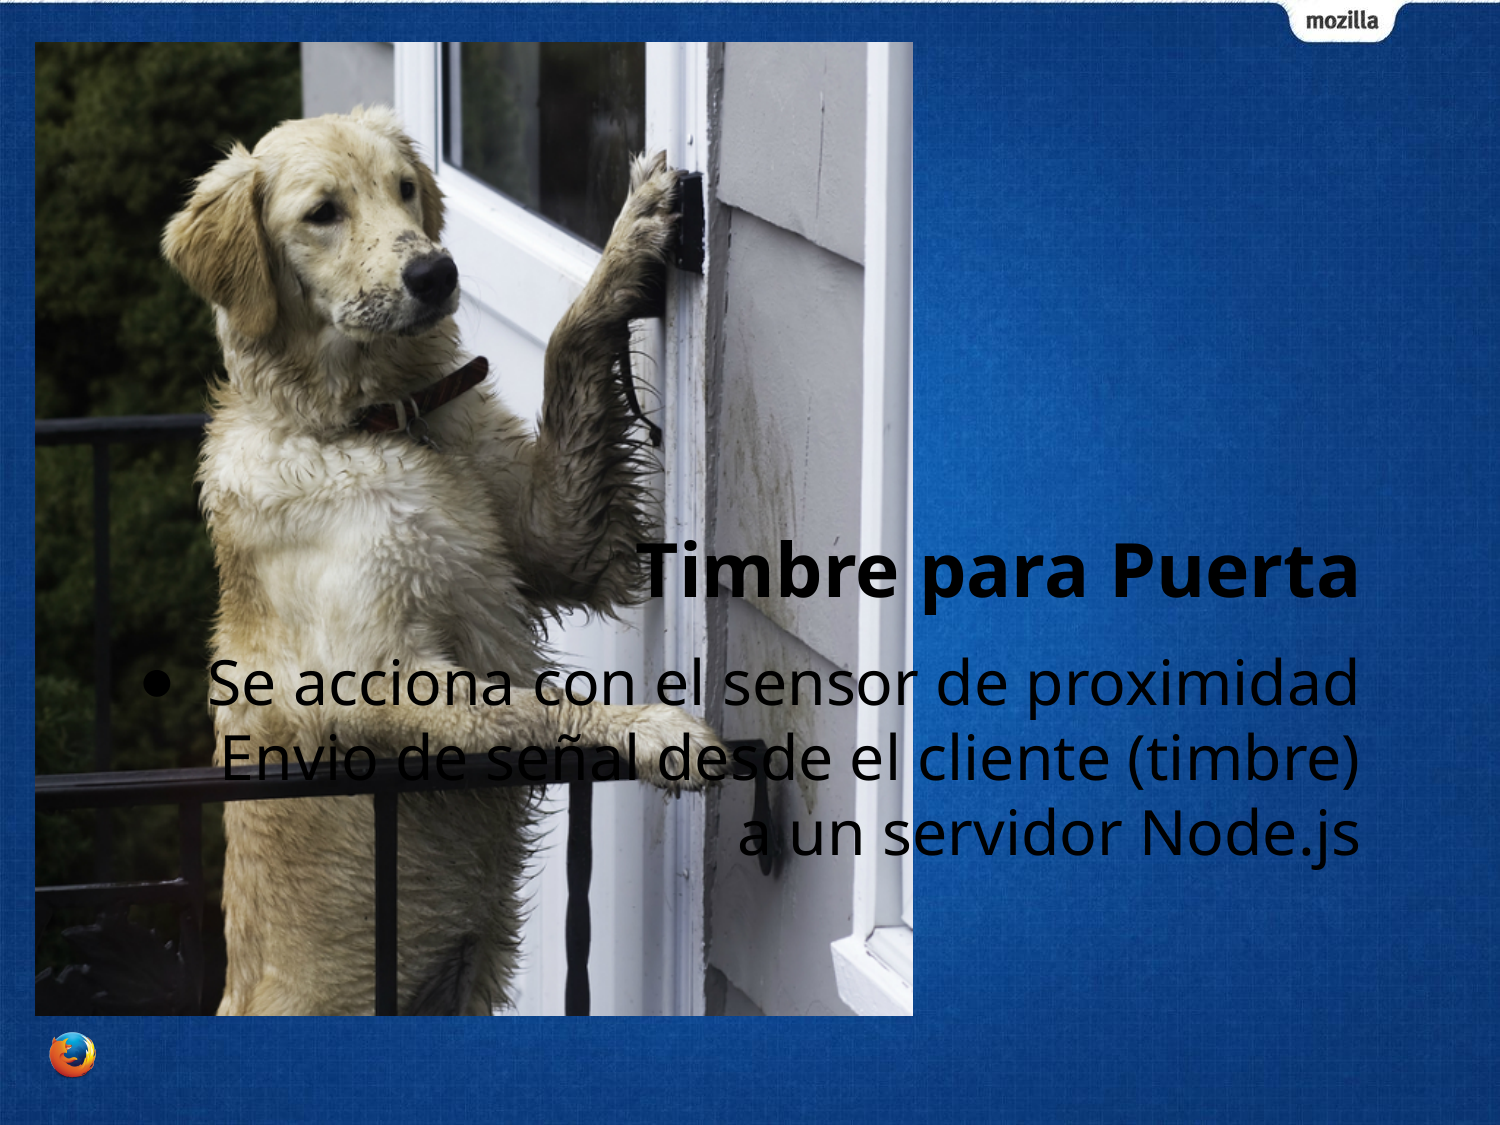

Timbre para Puerta
# Se acciona con el sensor de proximidad Envio de señal desde el cliente (timbre) a un servidor Node.js